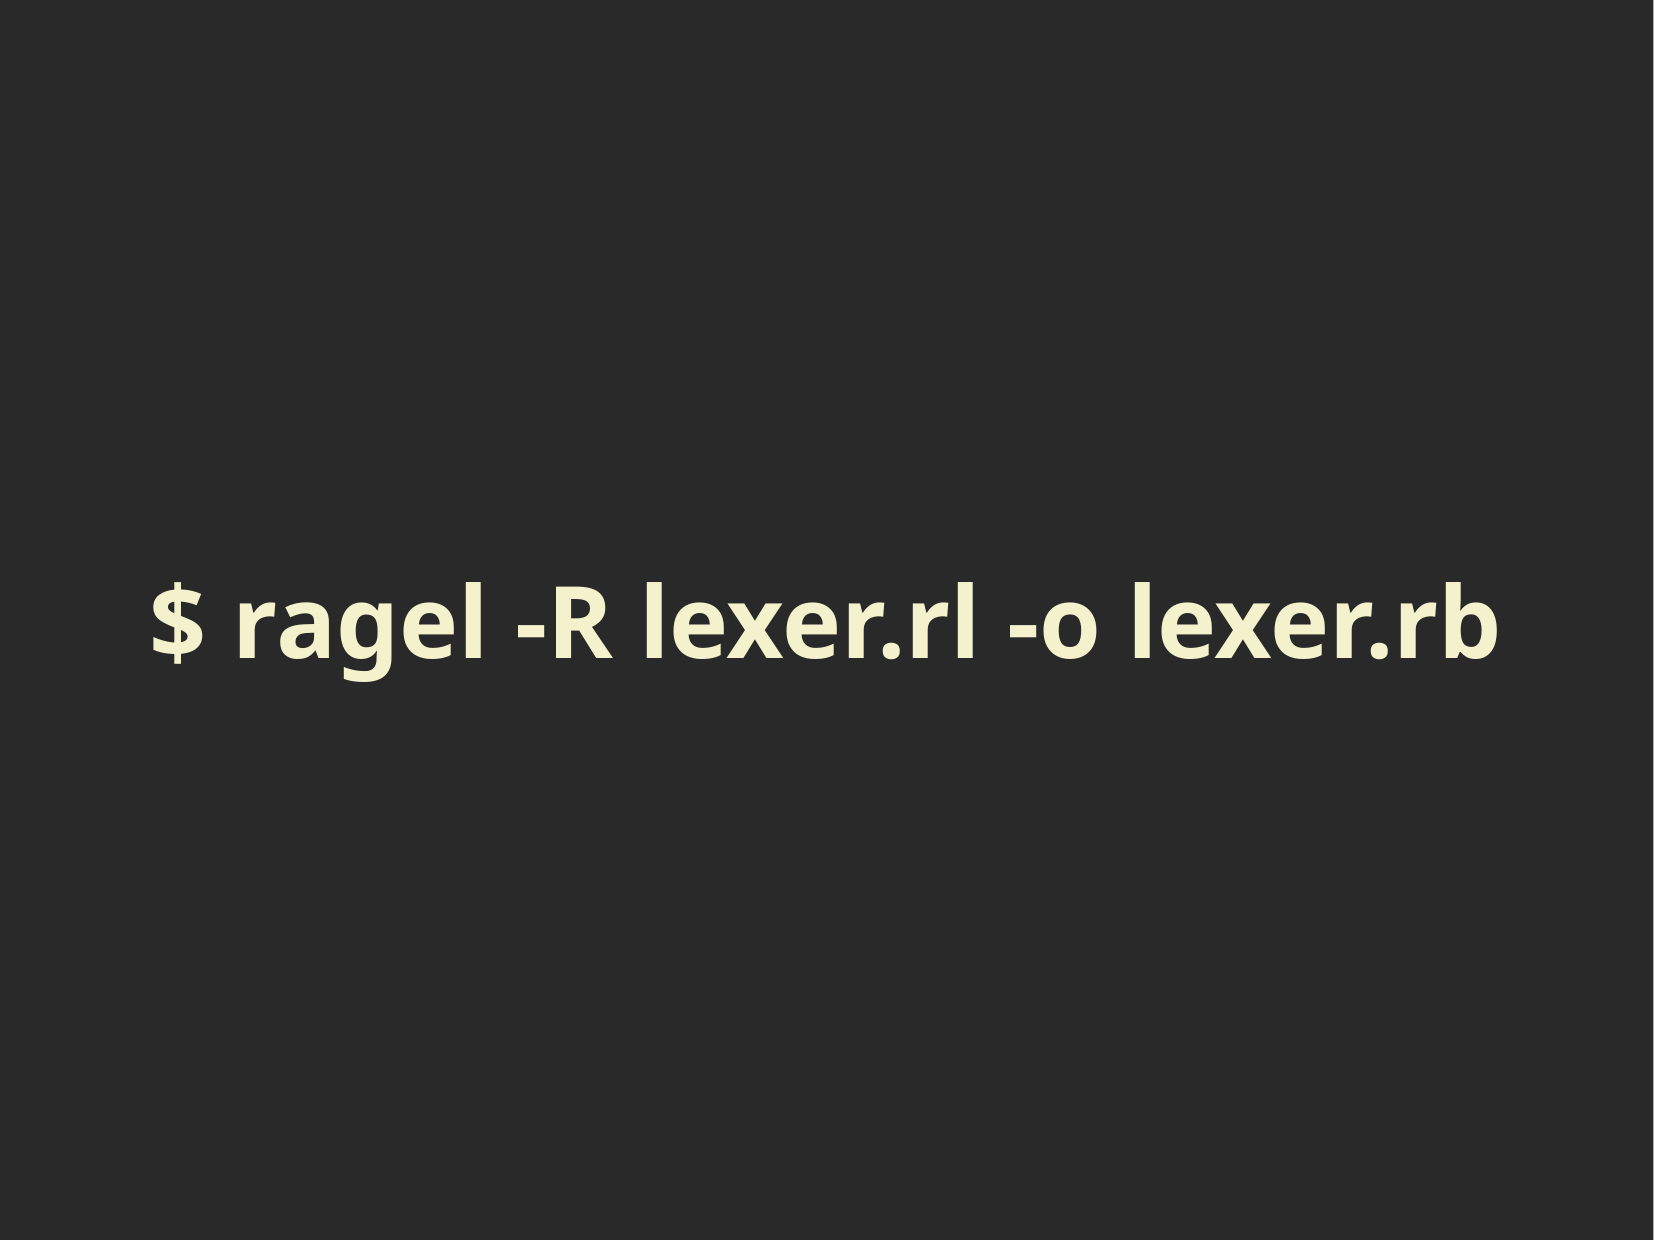

# $ ragel -R lexer.rl -o lexer.rb